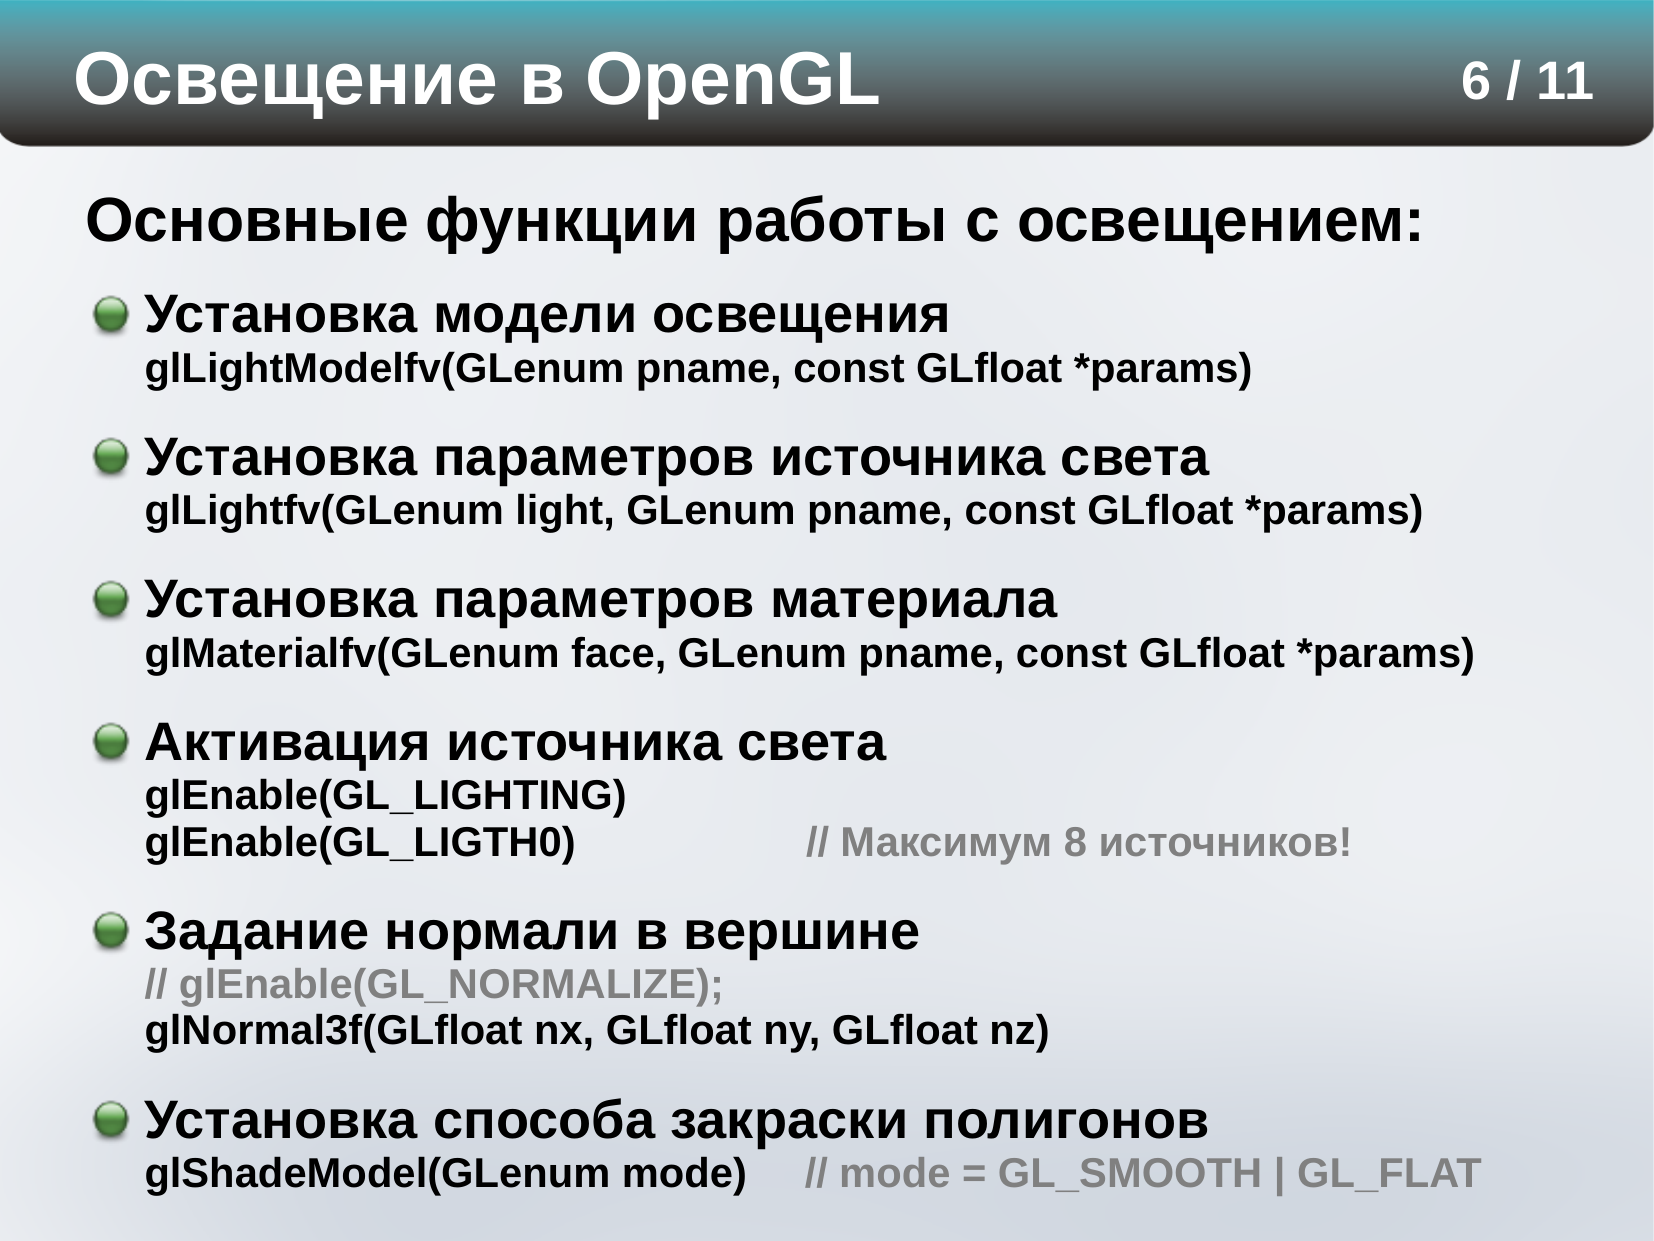

Освещение в OpenGL
Основные функции работы с освещением:
Установка модели освещения
glLightModelfv(GLenum pname, const GLfloat *params)
Установка параметров источника света
glLightfv(GLenum light, GLenum pname, const GLfloat *params)
Установка параметров материала
glMaterialfv(GLenum face, GLenum pname, const GLfloat *params)
Активация источника света
glEnable(GL_LIGHTING)
glEnable(GL_LIGTH0) // Максимум 8 источников!
Задание нормали в вершине
// glEnable(GL_NORMALIZE);
glNormal3f(GLfloat nx, GLfloat ny, GLfloat nz)
Установка способа закраски полигонов
glShadeModel(GLenum mode) // mode = GL_SMOOTH | GL_FLAT